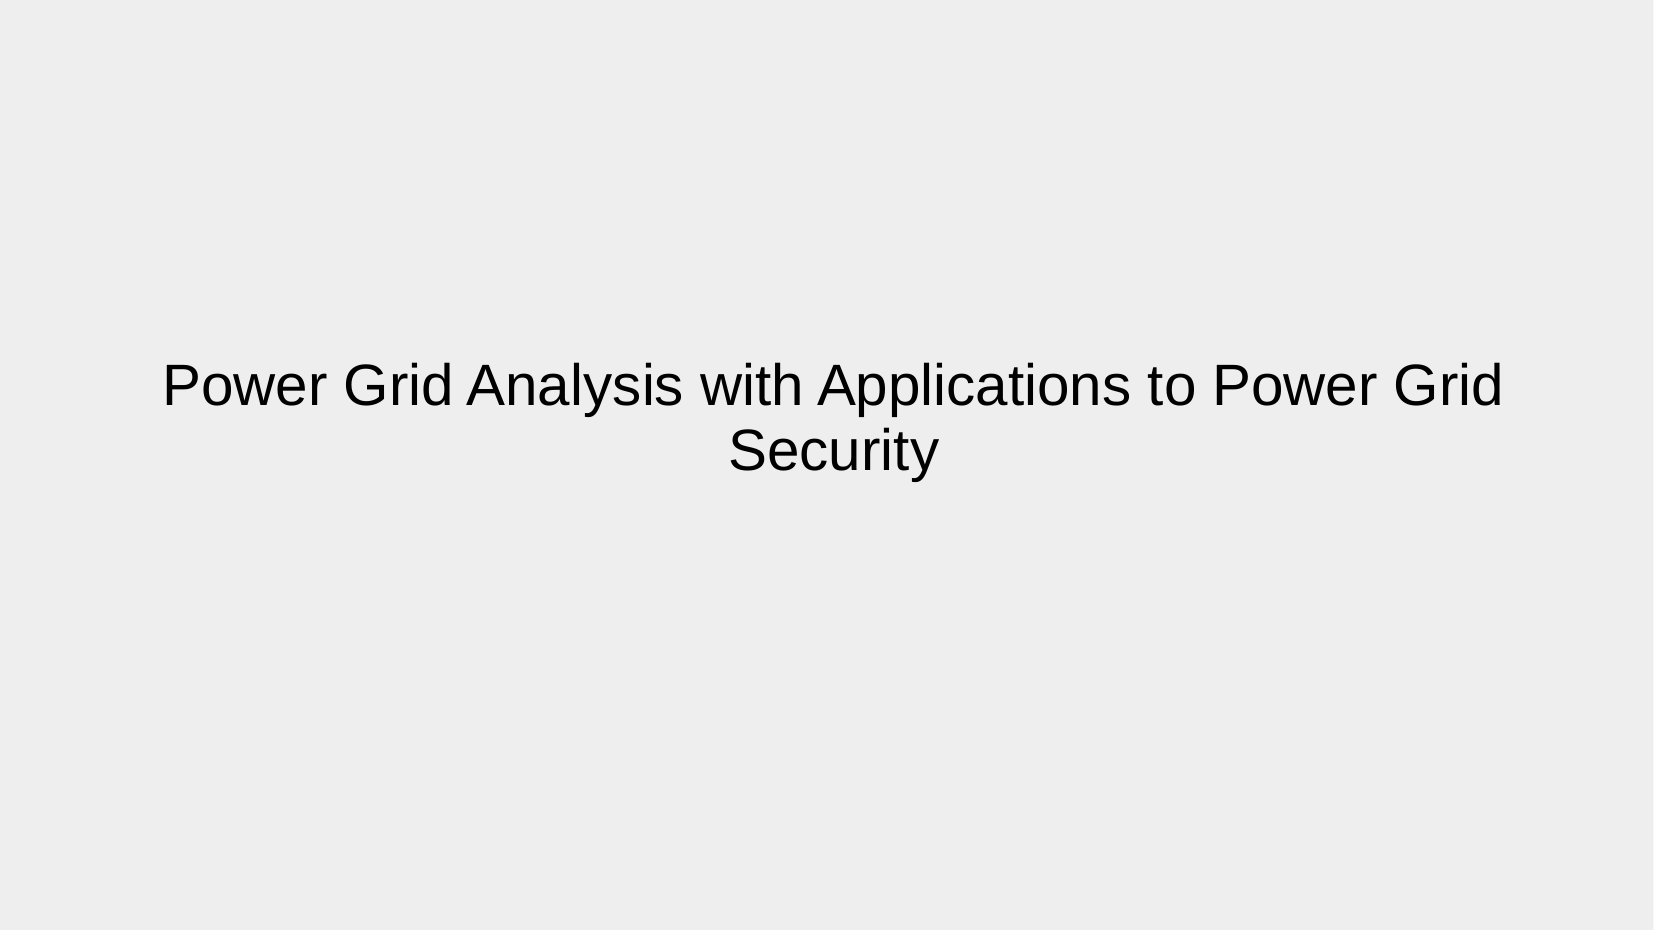

# Power Grid Analysis with Applications to Power Grid Security